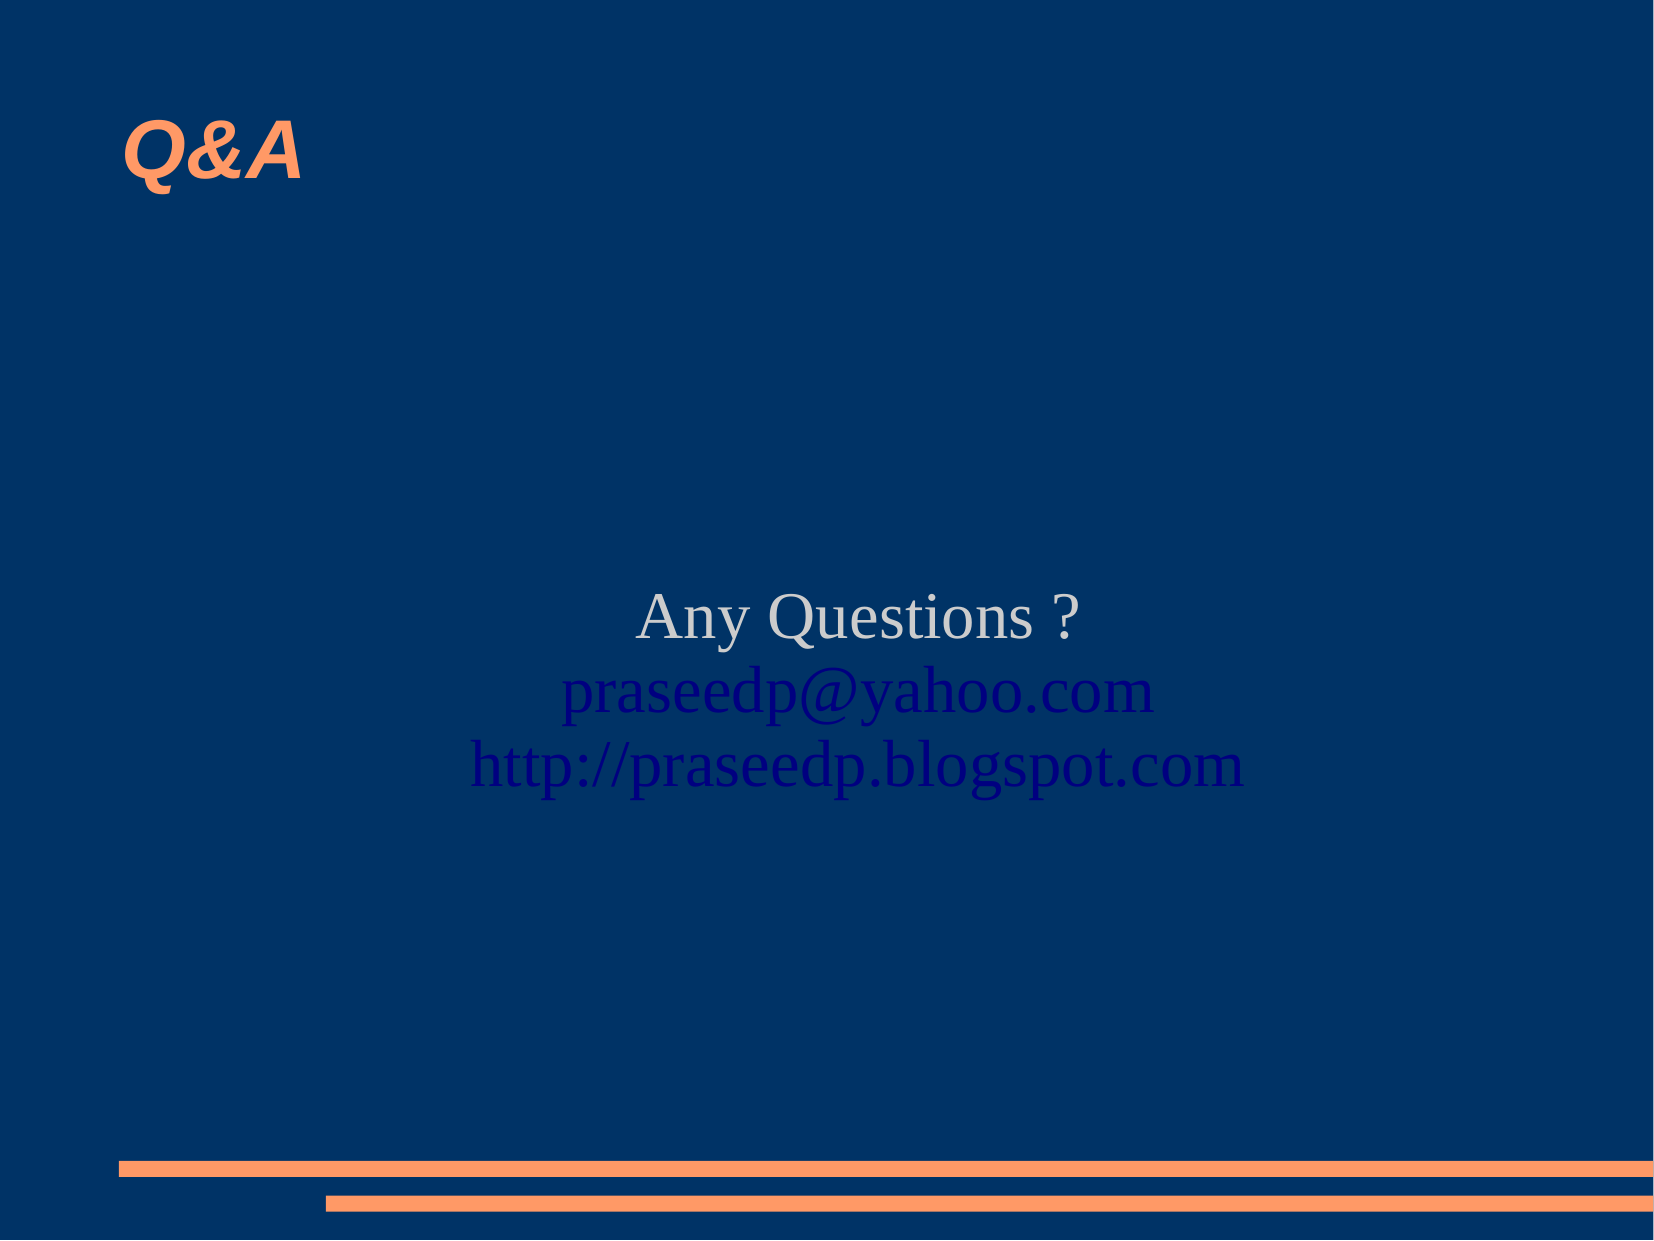

# Q&A
Any Questions ?
praseedp@yahoo.com
http://praseedp.blogspot.com